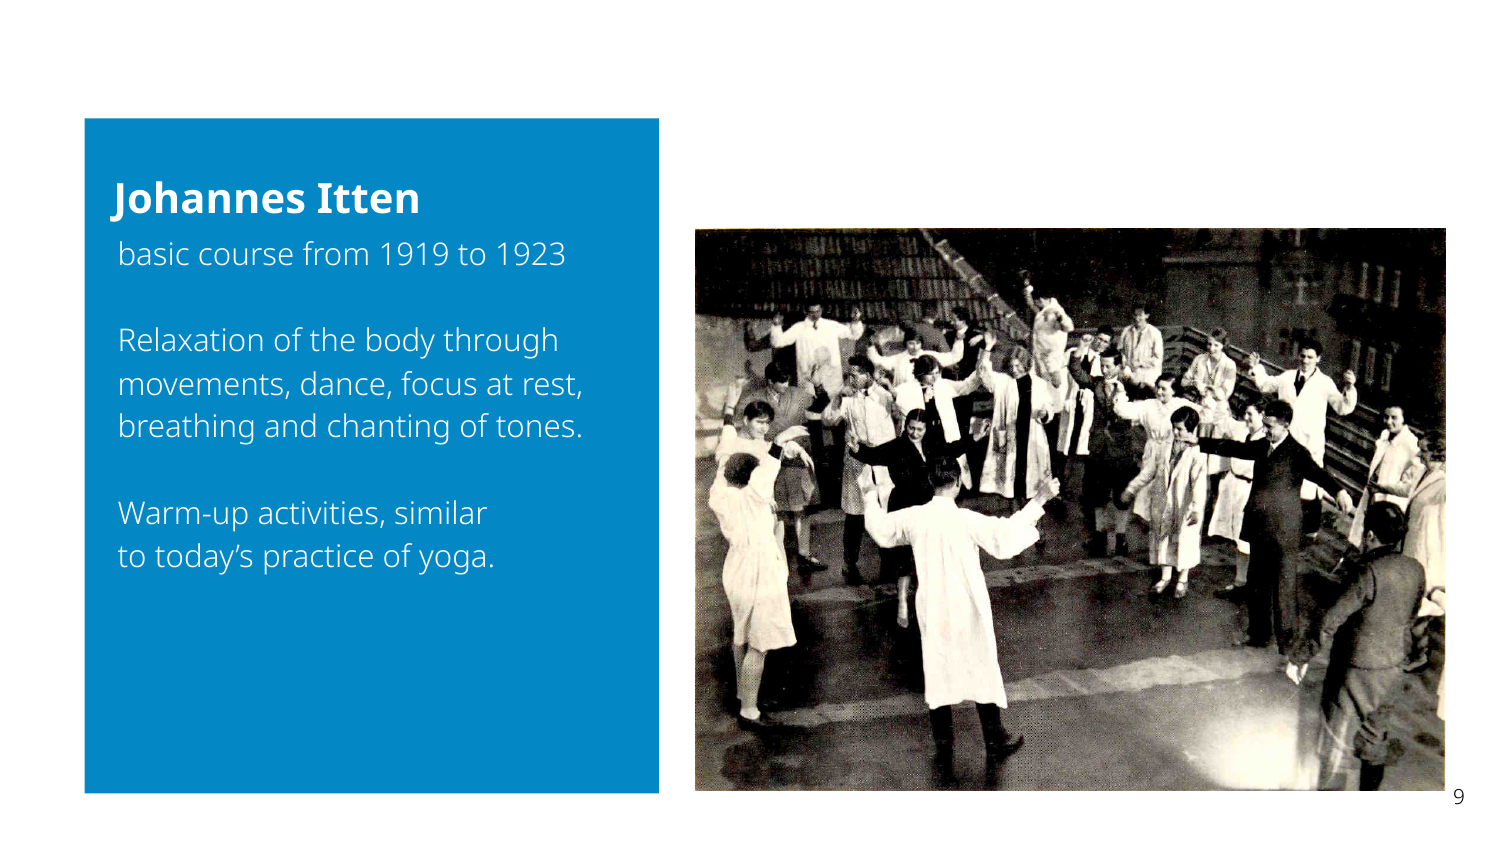

Johannes Itten
# basic course from 1919 to 1923 Relaxation of the body through movements, dance, focus at rest, breathing and chanting of tones. Warm-up activities, similar to today’s practice of yoga.